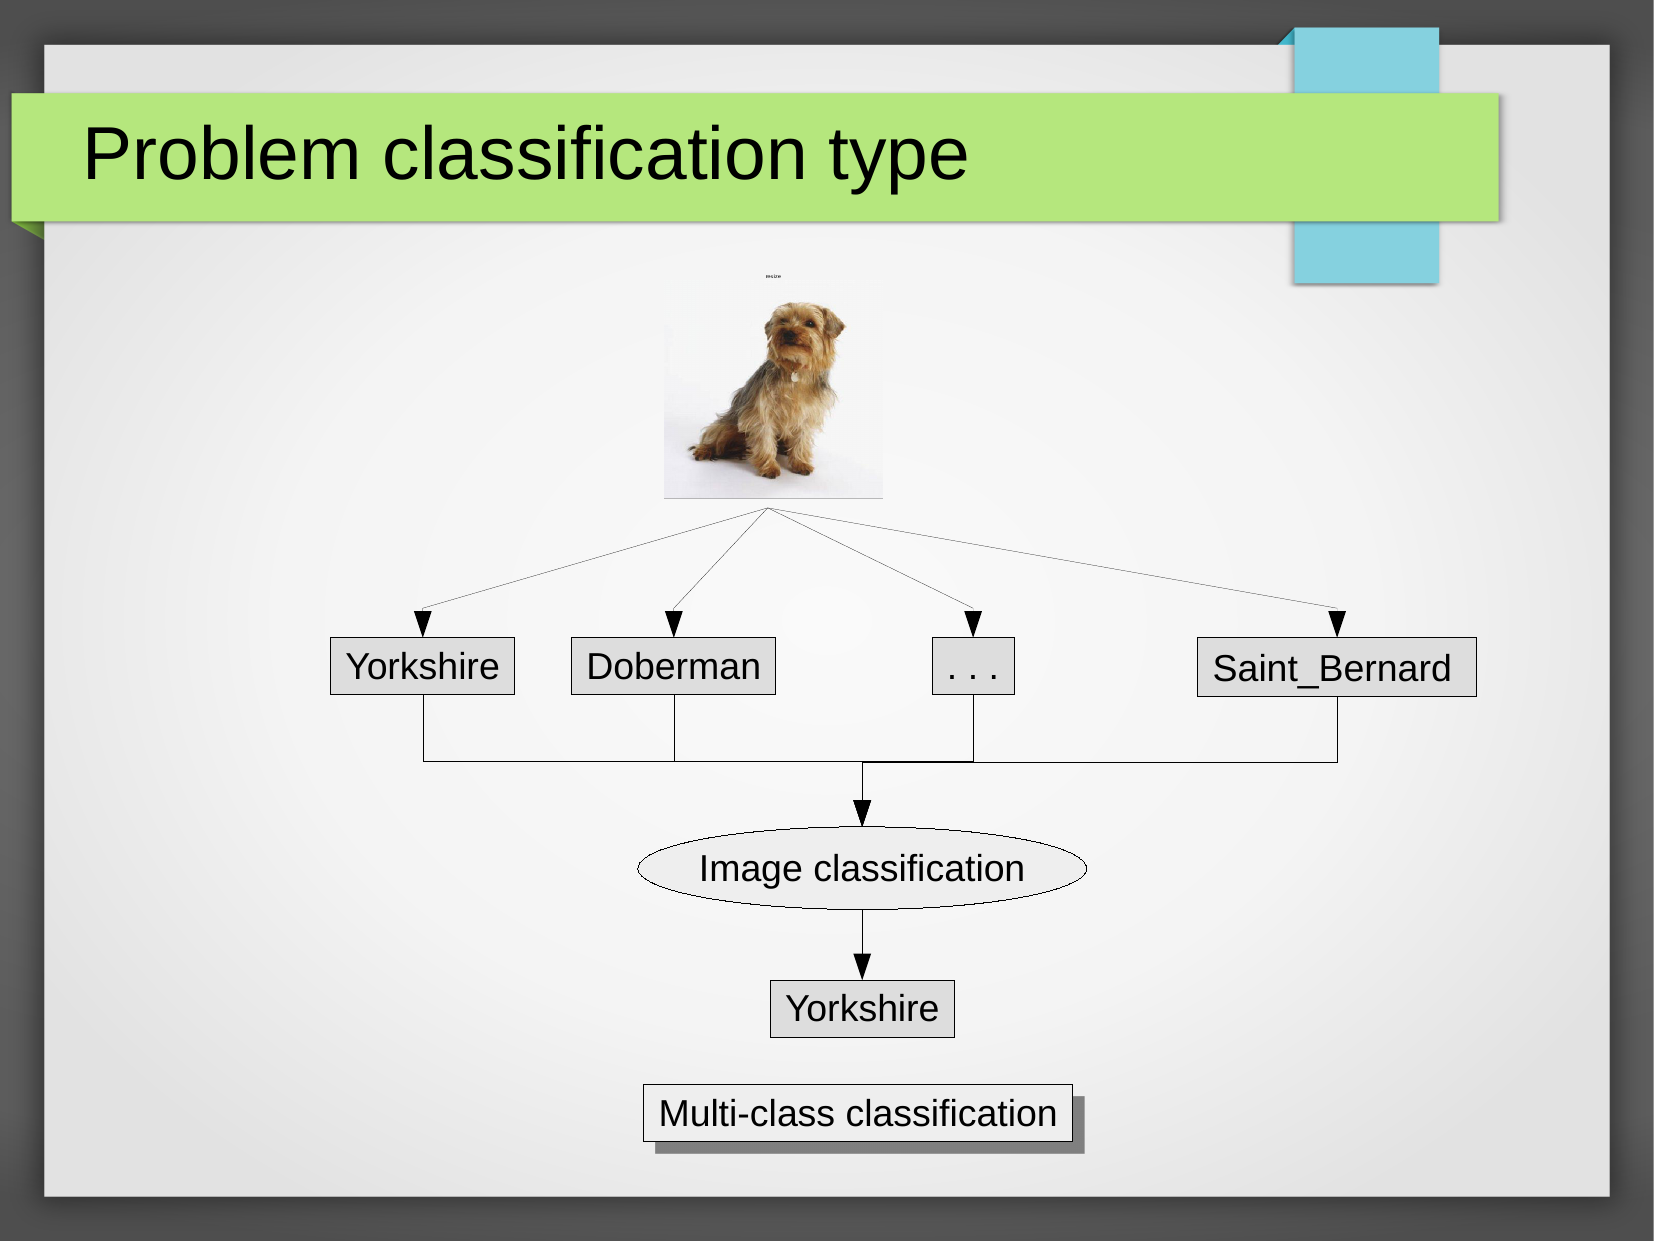

# Problem classification type
Yorkshire
Doberman
. . .
Saint_Bernard
Image classification
Yorkshire
Multi-class classification